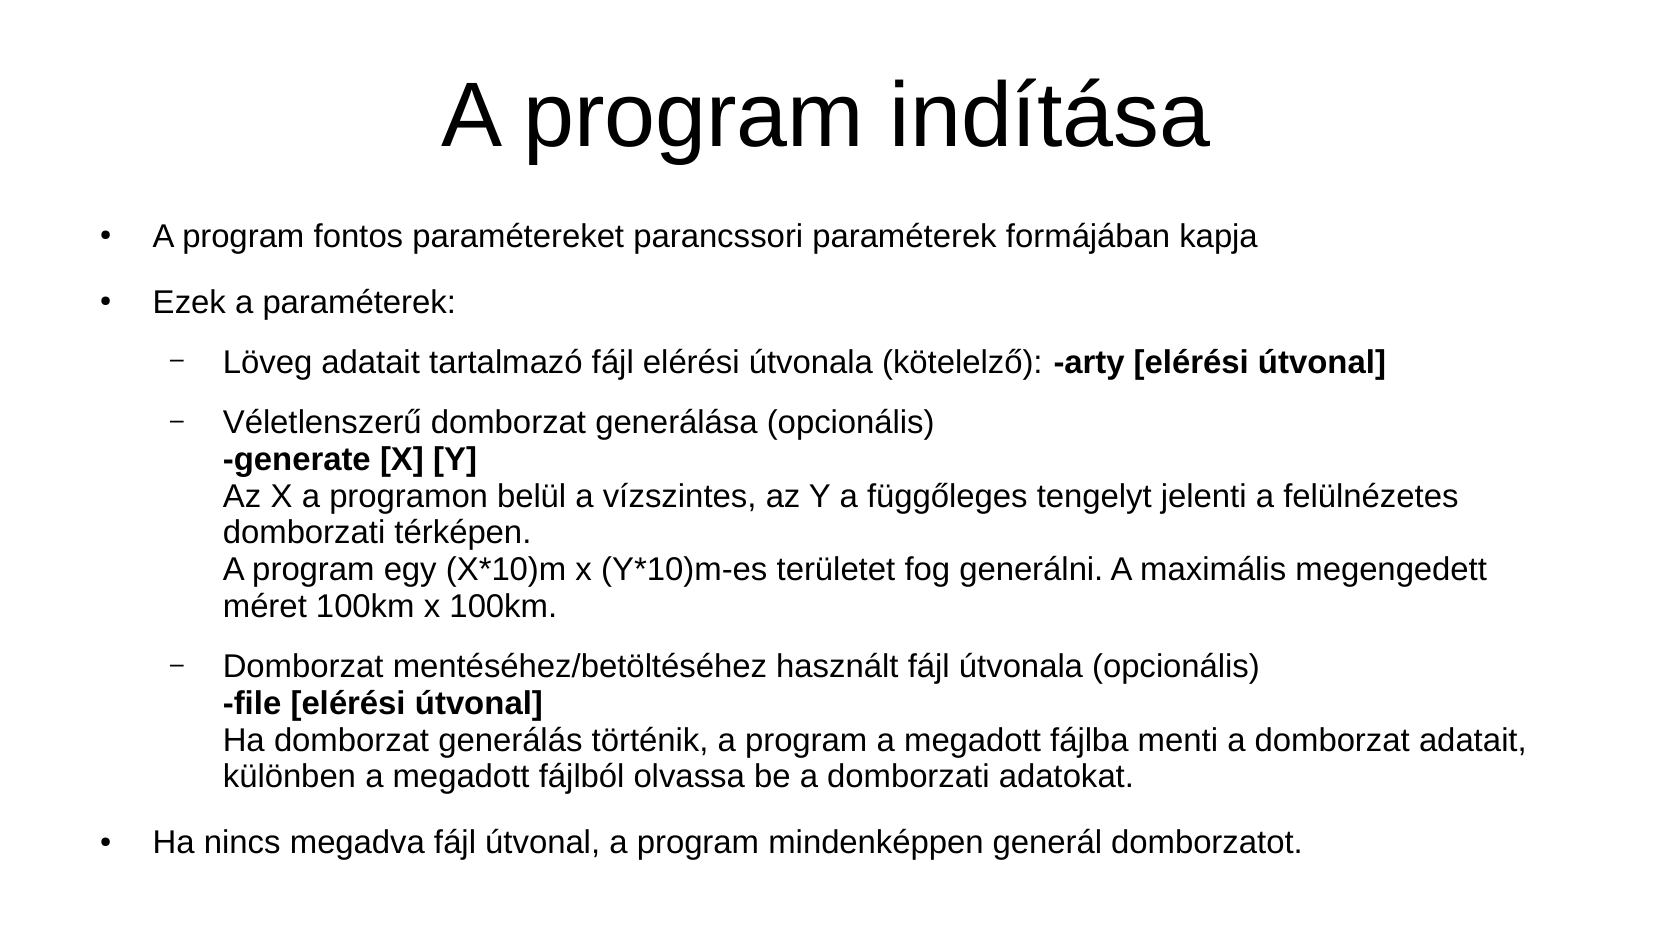

# A program indítása
A program fontos paramétereket parancssori paraméterek formájában kapja
Ezek a paraméterek:
Löveg adatait tartalmazó fájl elérési útvonala (kötelelző): -arty [elérési útvonal]
Véletlenszerű domborzat generálása (opcionális)
-generate [X] [Y]
Az X a programon belül a vízszintes, az Y a függőleges tengelyt jelenti a felülnézetes domborzati térképen.
A program egy (X*10)m x (Y*10)m-es területet fog generálni. A maximális megengedett méret 100km x 100km.
Domborzat mentéséhez/betöltéséhez használt fájl útvonala (opcionális)
-file [elérési útvonal]
Ha domborzat generálás történik, a program a megadott fájlba menti a domborzat adatait, különben a megadott fájlból olvassa be a domborzati adatokat.
Ha nincs megadva fájl útvonal, a program mindenképpen generál domborzatot.